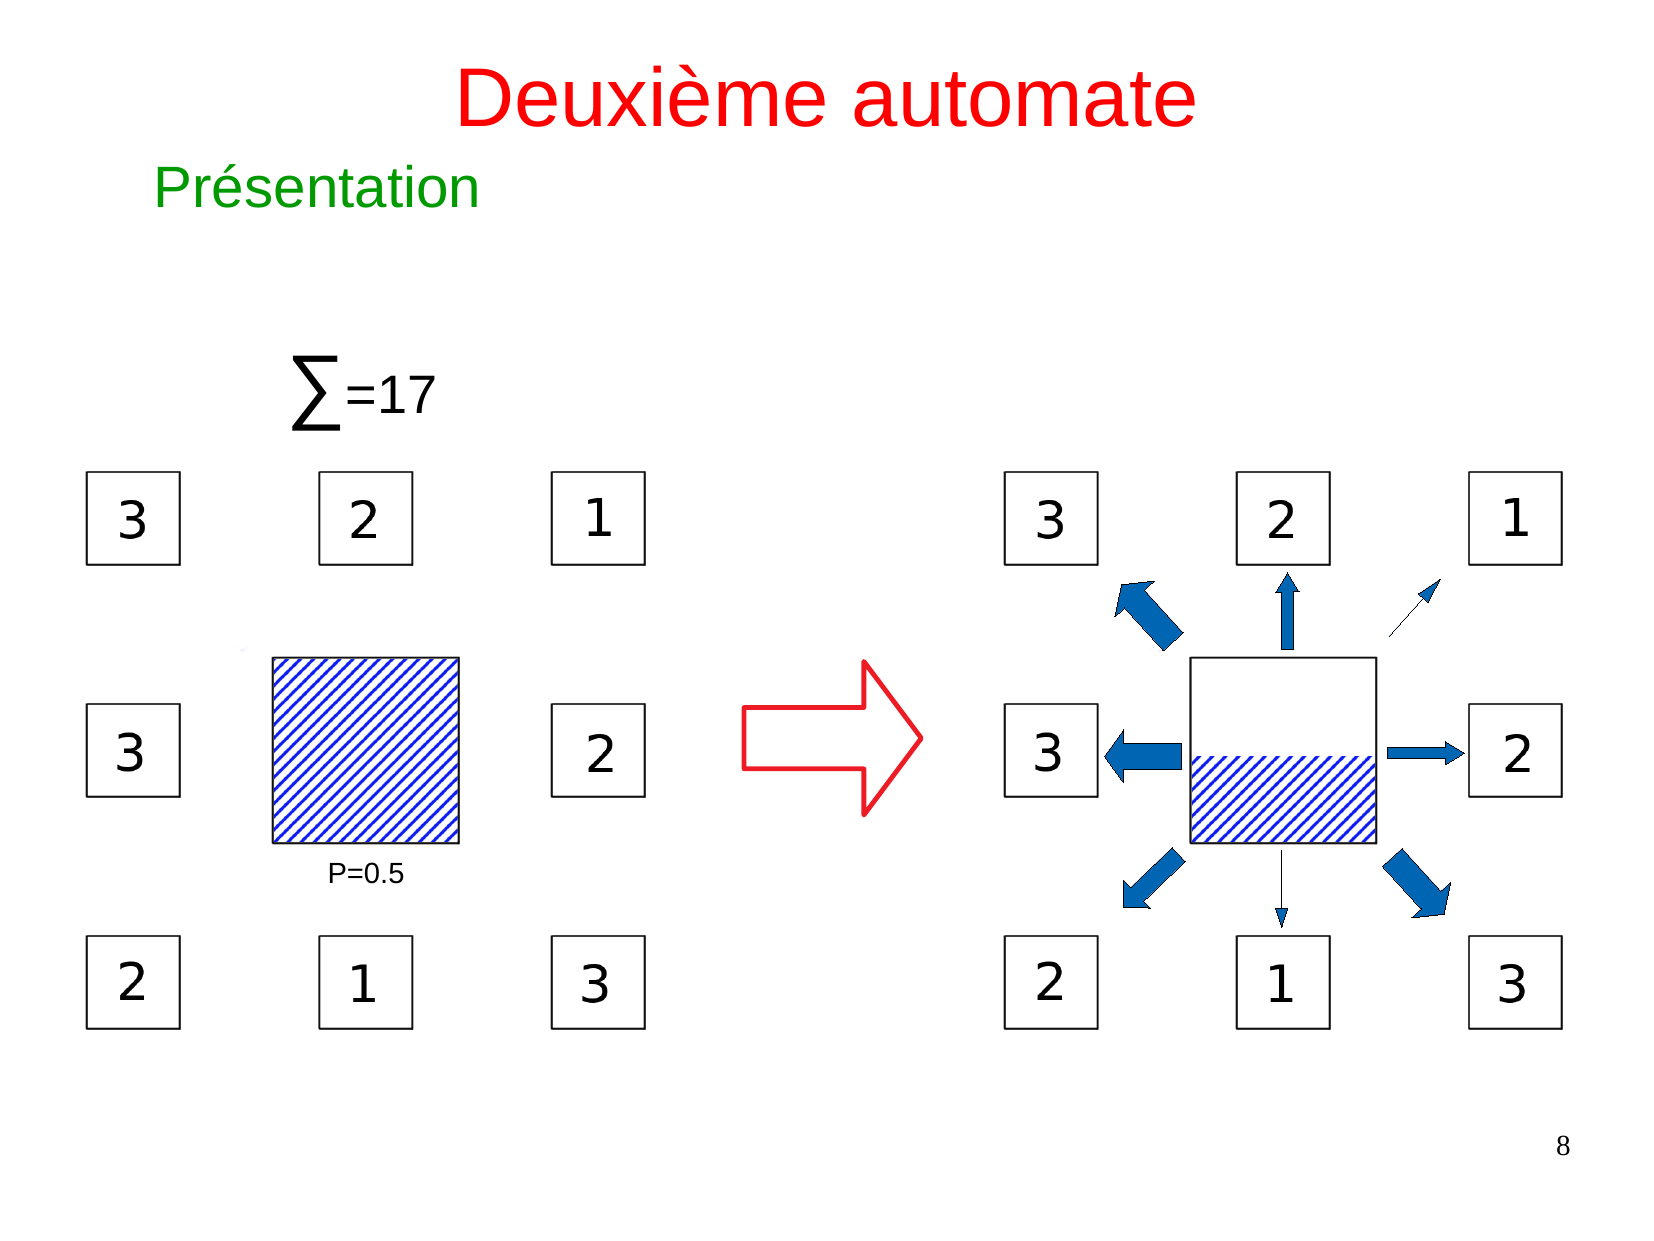

Deuxième automate
# Présentation
∑=17
P=0.5
8